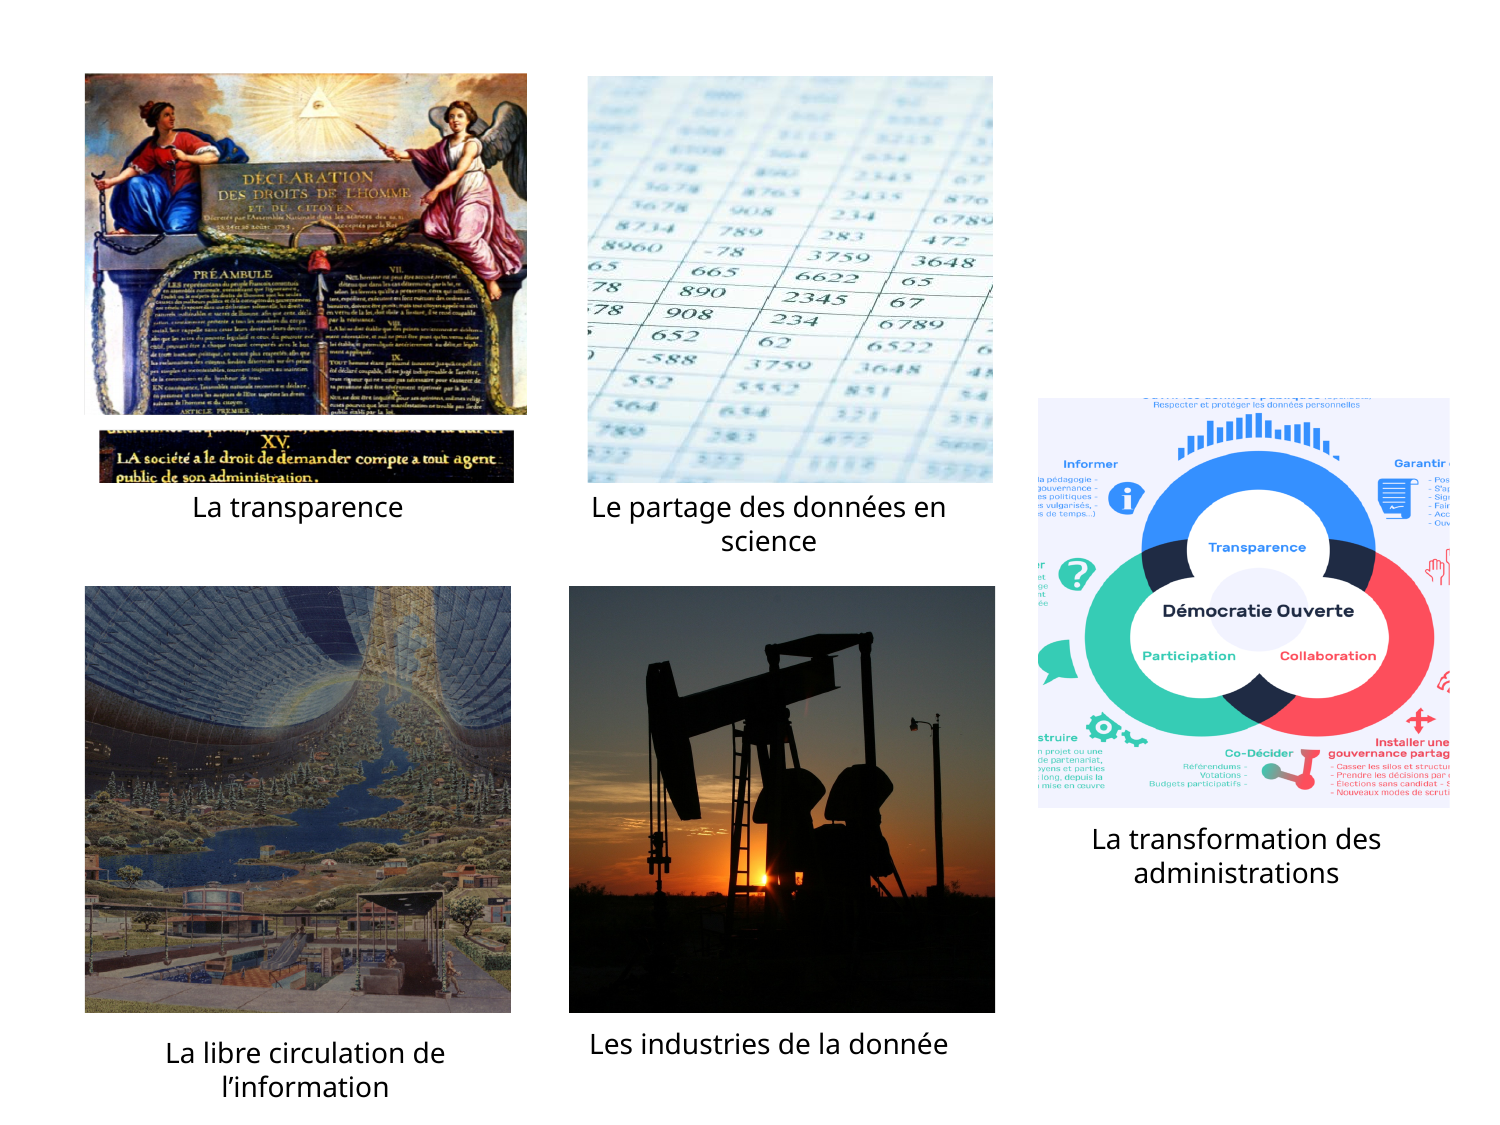

La transparence
Le partage des données en science
La transformation des
administrations
Les industries de la donnée
La libre circulation de l’information